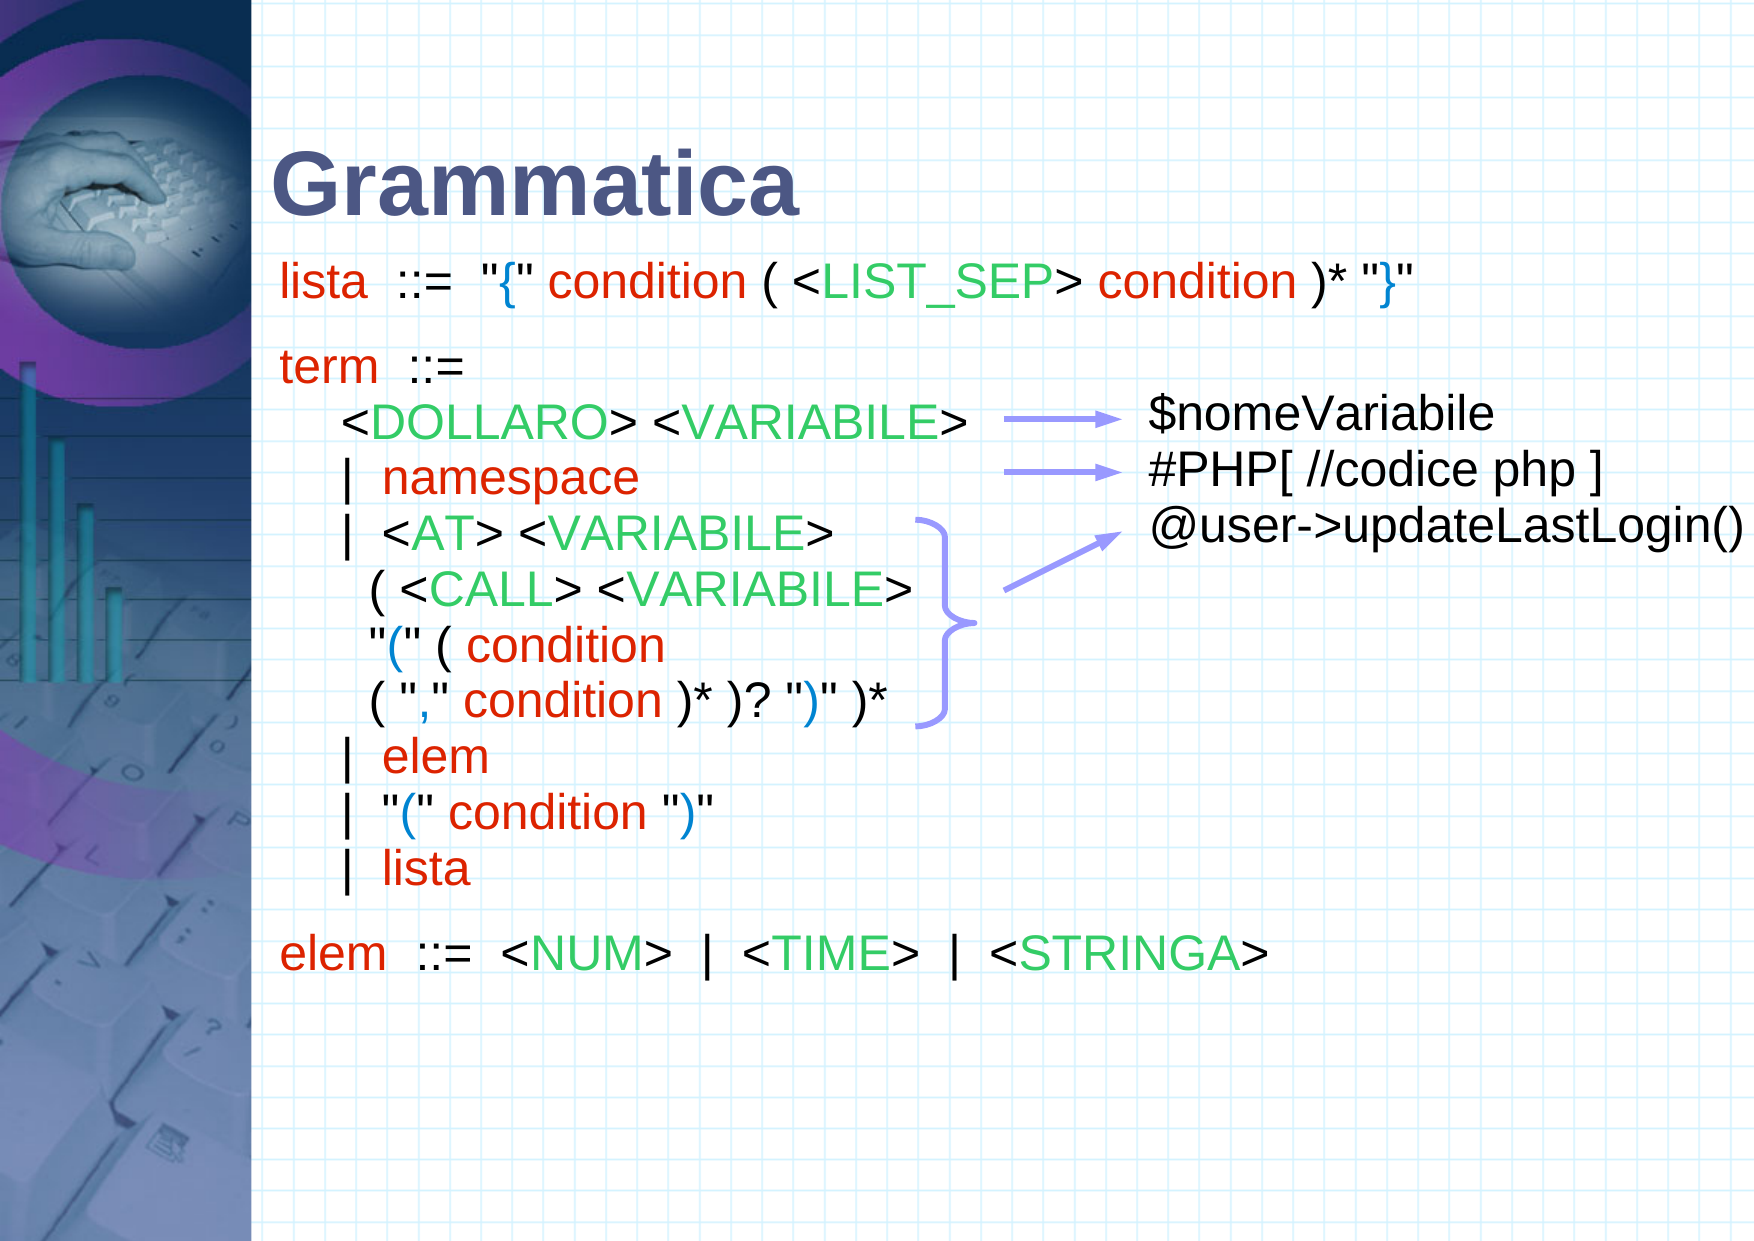

Grammatica
# lista ::= "{" condition ( <LIST_SEP> condition )* "}"
term ::=
<DOLLARO> <VARIABILE>
| namespace
| <AT> <VARIABILE>
 ( <CALL> <VARIABILE>
 "(" ( condition
 ( "," condition )* )? ")" )*
| elem
| "(" condition ")"
| lista
elem ::= <NUM> | <TIME> | <STRINGA>
$nomeVariabile
#PHP[ //codice php ]
@user->updateLastLogin()